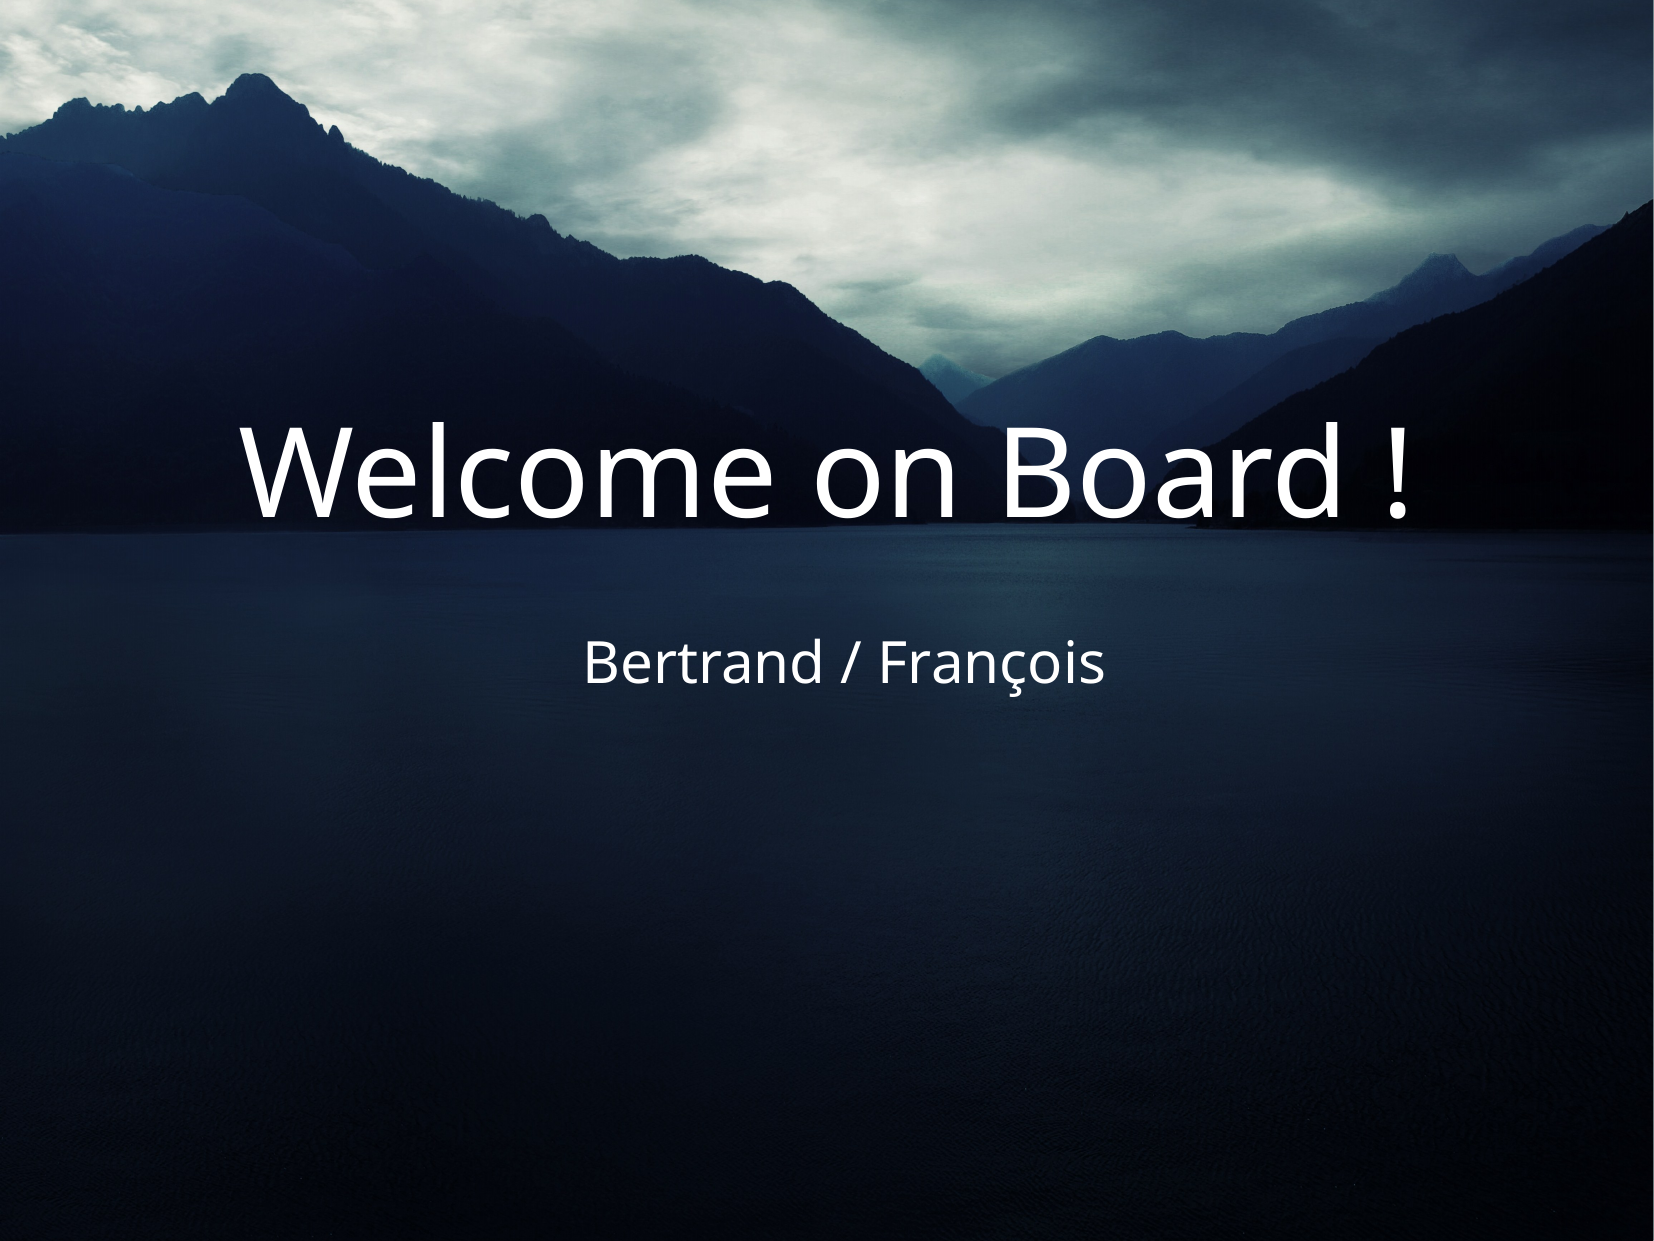

# Welcome on Board !
Bertrand / François